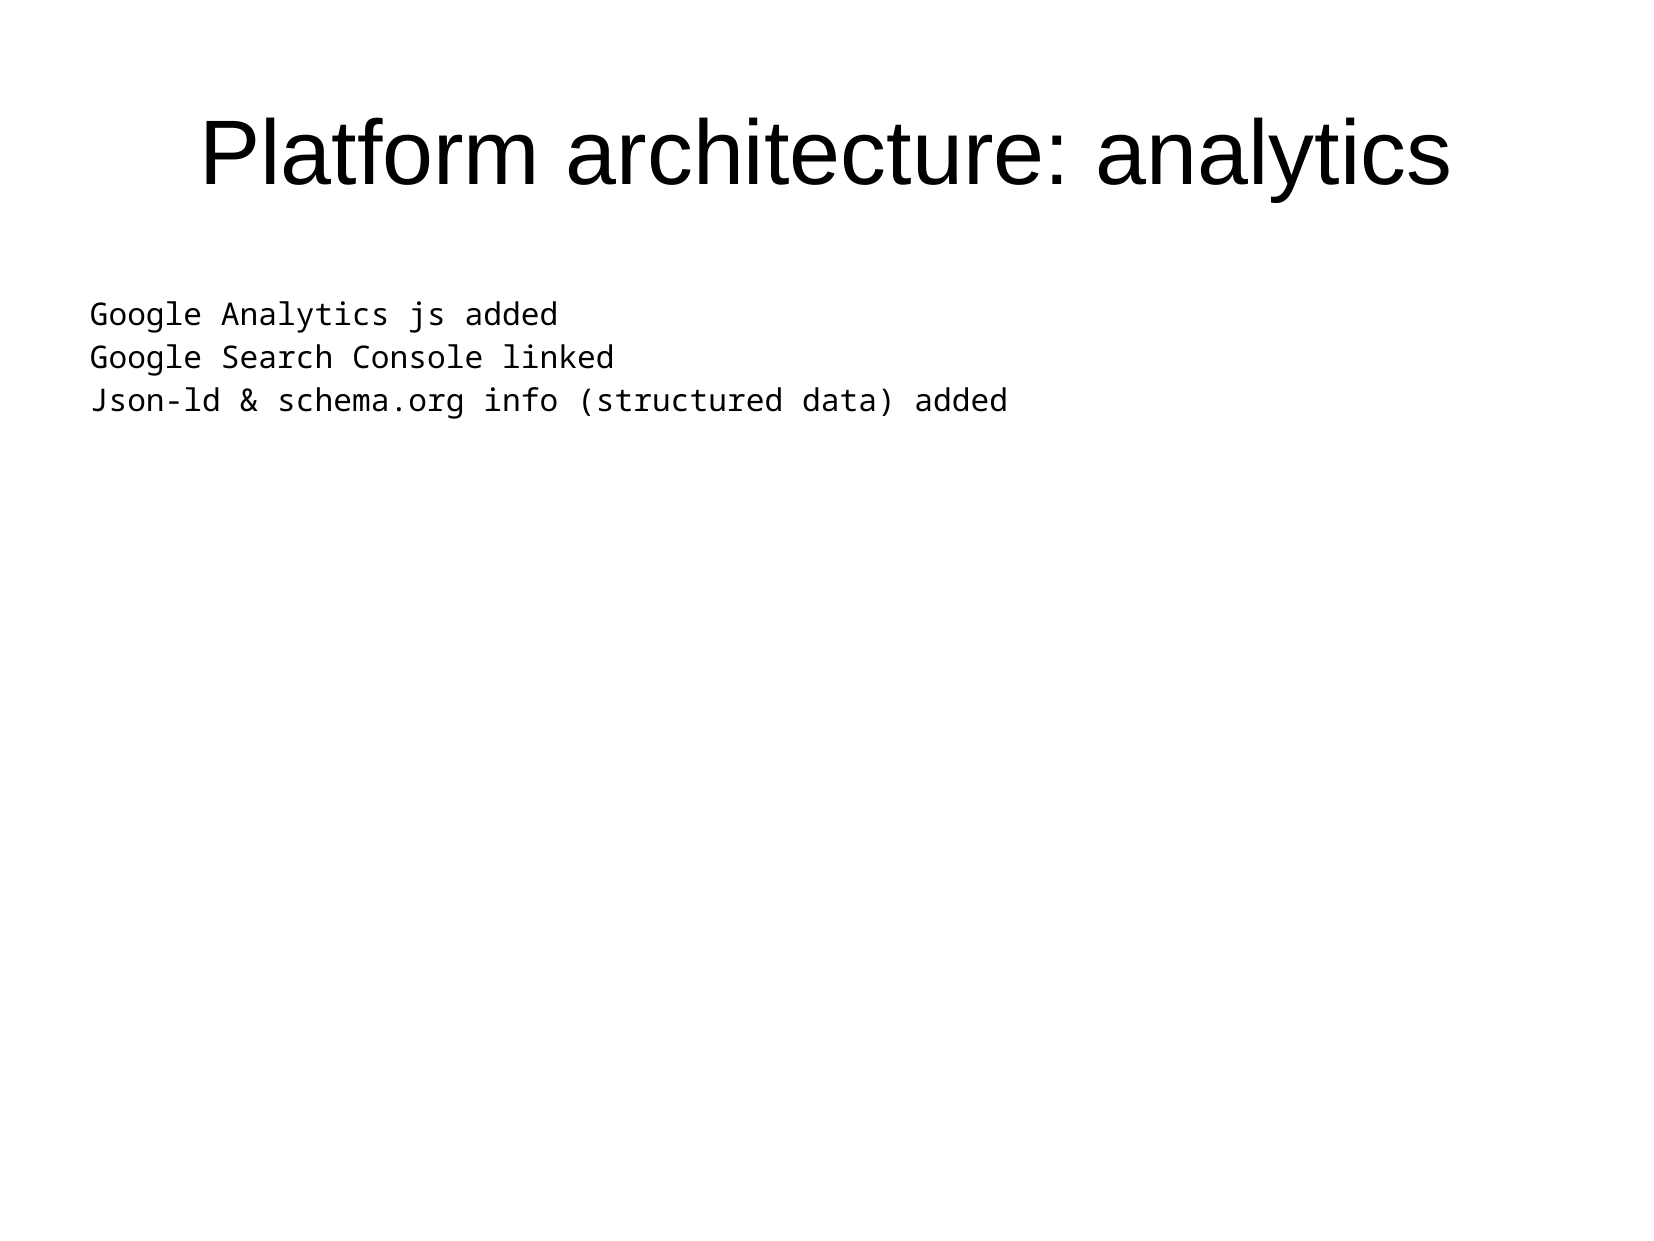

# Platform architecture: analytics
Google Analytics js added
Google Search Console linked
Json-ld & schema.org info (structured data) added